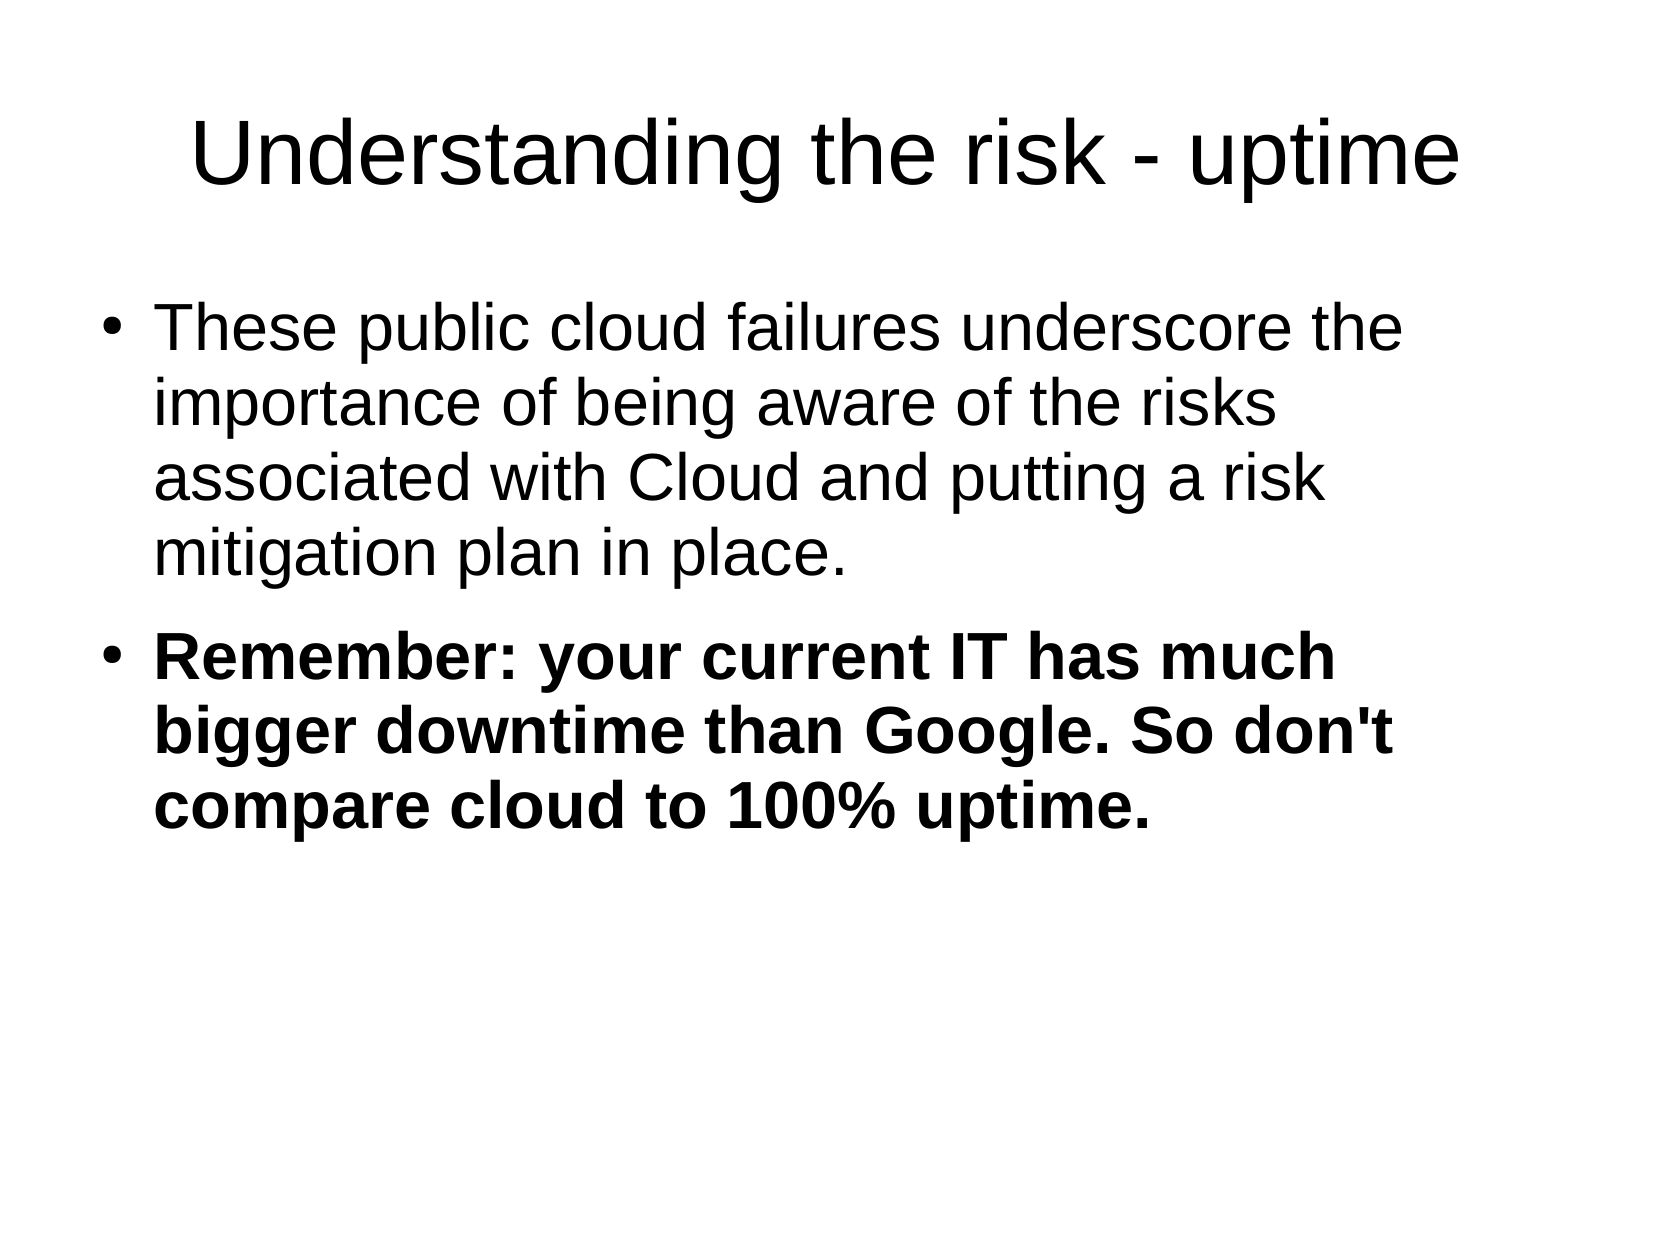

# Understanding the risk - uptime
These public cloud failures underscore the importance of being aware of the risks associated with Cloud and putting a risk mitigation plan in place.
Remember: your current IT has much bigger downtime than Google. So don't compare cloud to 100% uptime.